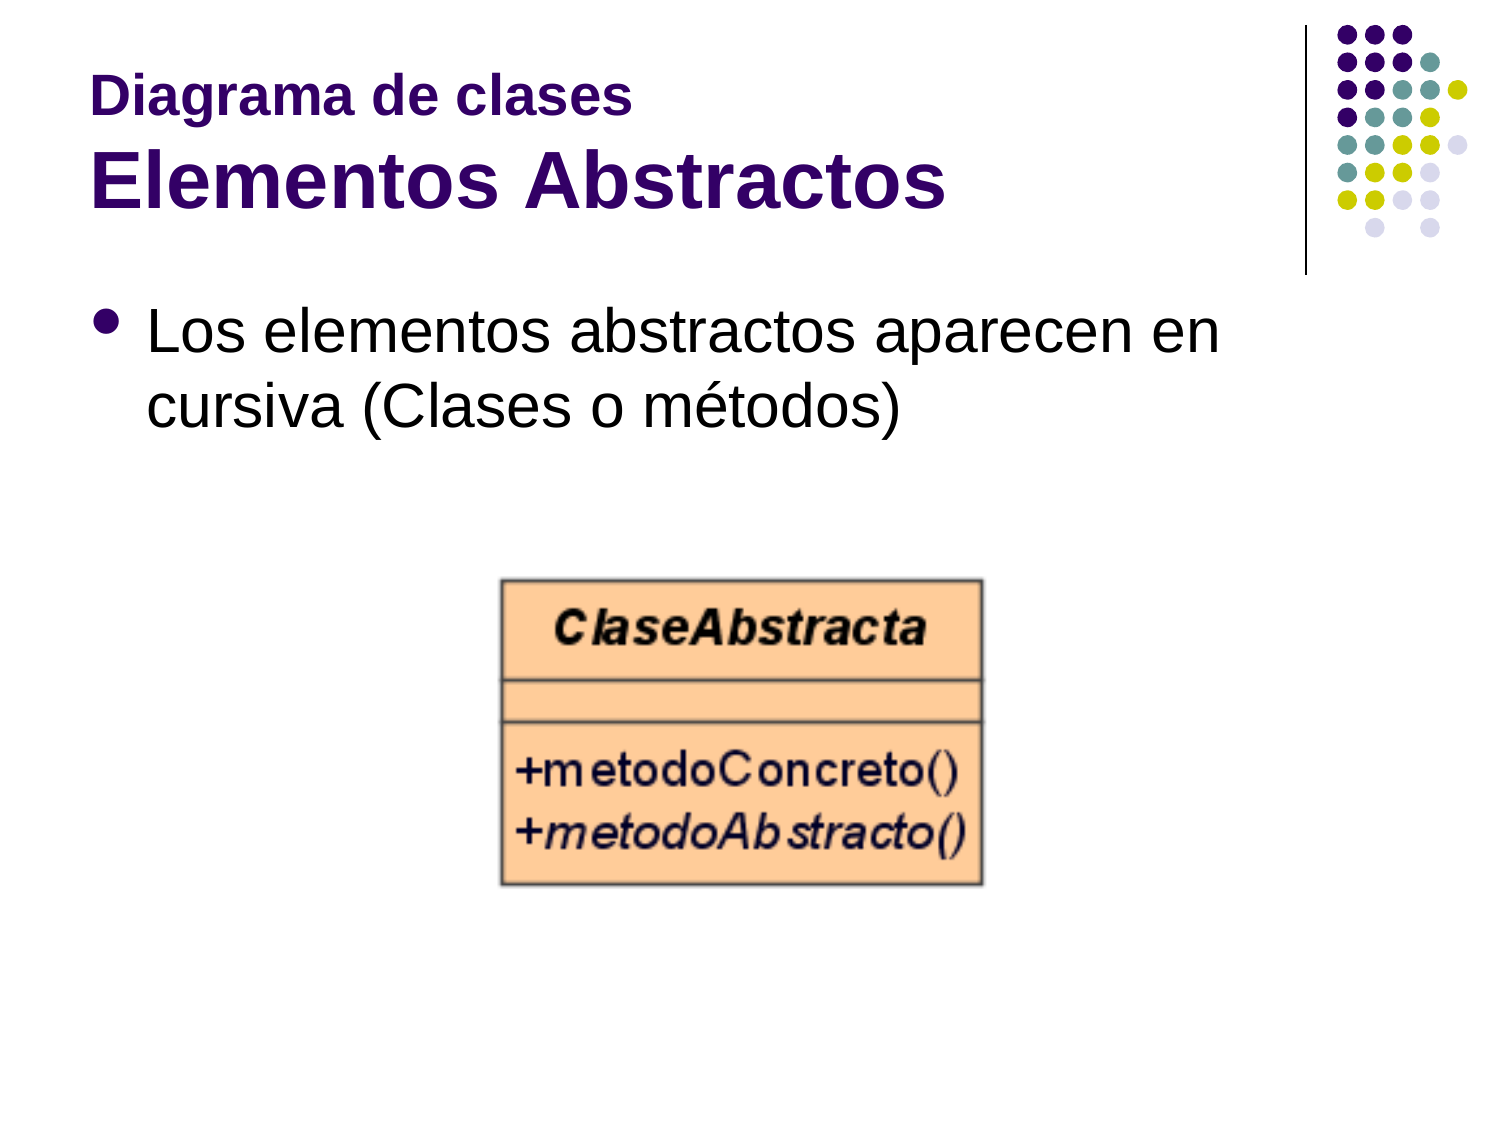

# Diagrama de clases Elementos Abstractos
Los elementos abstractos aparecen en cursiva (Clases o métodos)